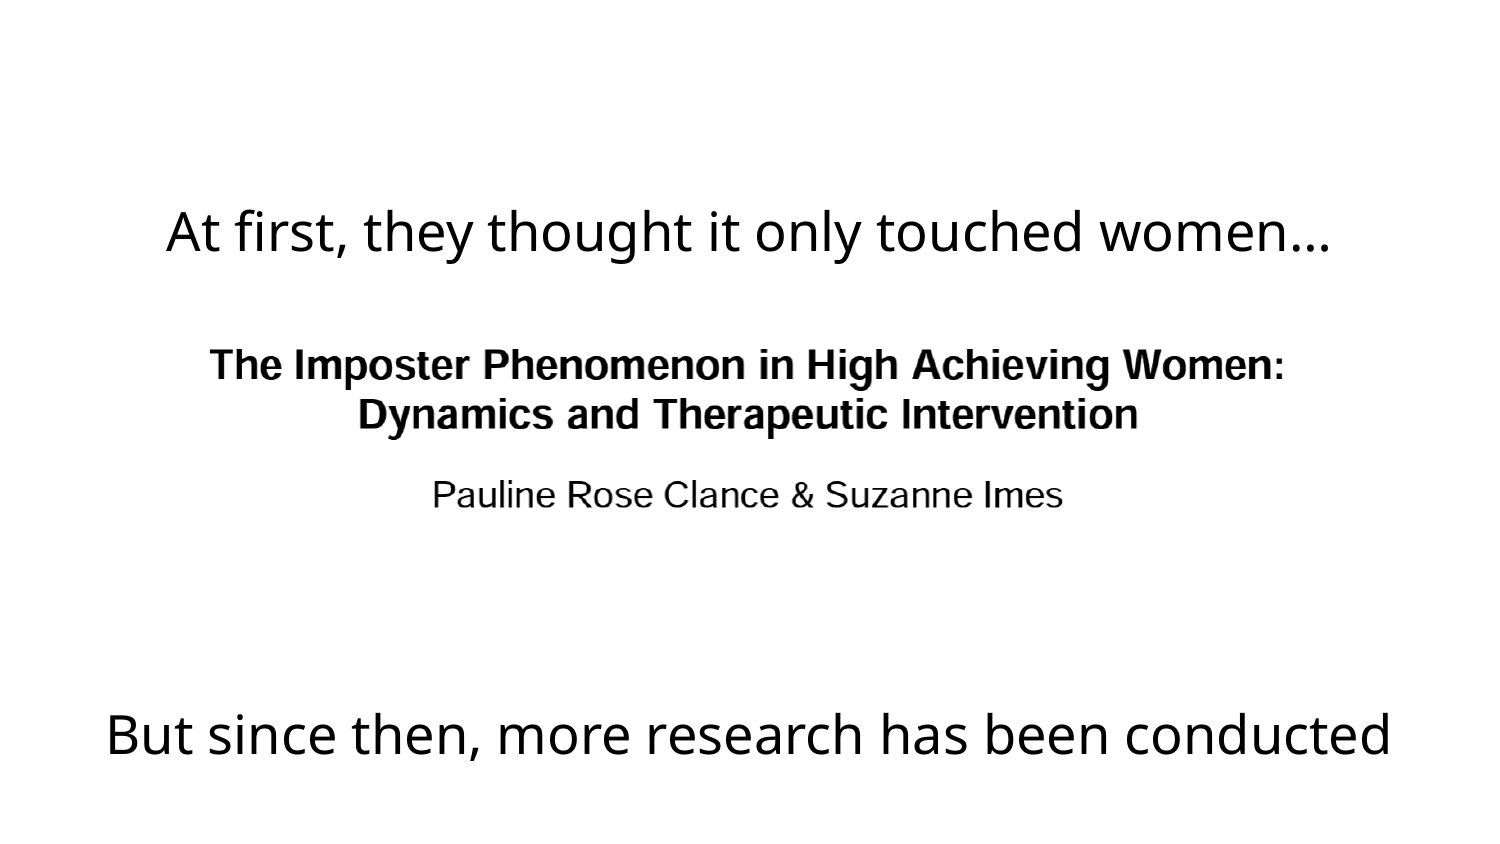

At first, they thought it only touched women…
But since then, more research has been conducted